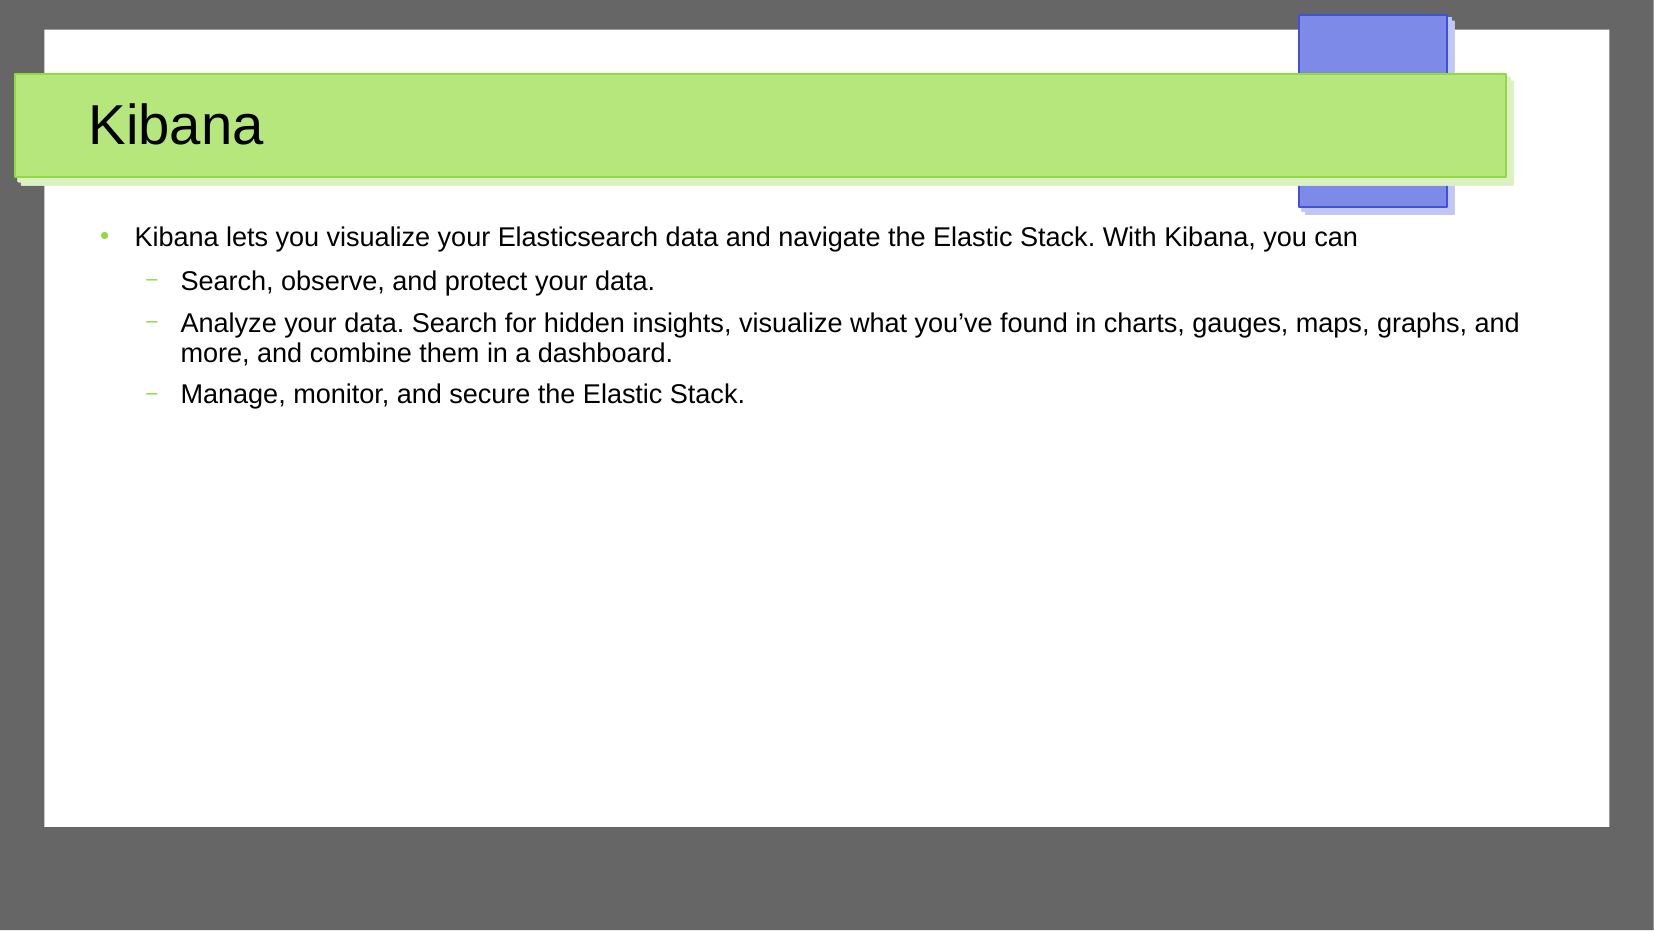

# Kibana
Kibana lets you visualize your Elasticsearch data and navigate the Elastic Stack. With Kibana, you can
Search, observe, and protect your data.
Analyze your data. Search for hidden insights, visualize what you’ve found in charts, gauges, maps, graphs, and more, and combine them in a dashboard.
Manage, monitor, and secure the Elastic Stack.